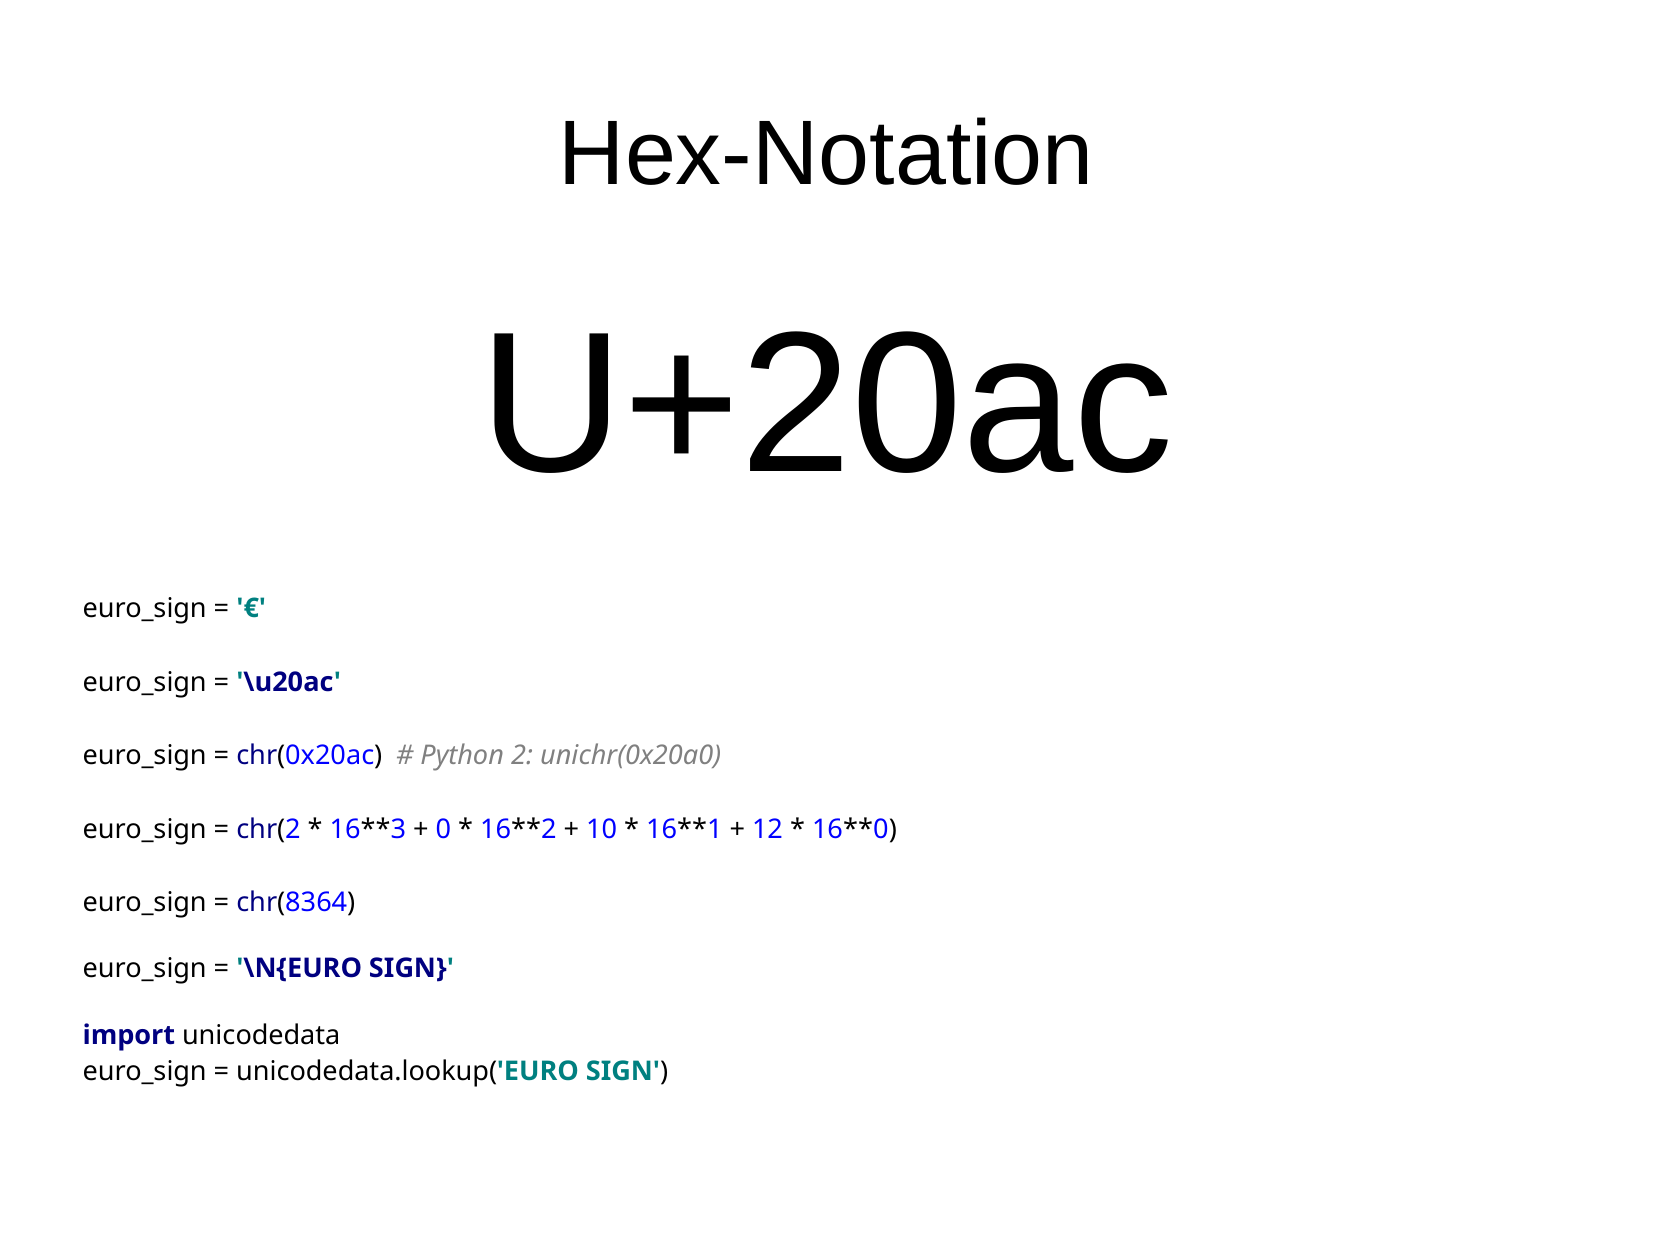

# Hex-Notation
U+20ac
euro_sign = '€'
euro_sign = '\u20ac'
euro_sign = chr(0x20ac) # Python 2: unichr(0x20a0)
euro_sign = chr(2 * 16**3 + 0 * 16**2 + 10 * 16**1 + 12 * 16**0)
euro_sign = chr(8364)
euro_sign = '\N{EURO SIGN}'
import unicodedata
euro_sign = unicodedata.lookup('EURO SIGN')